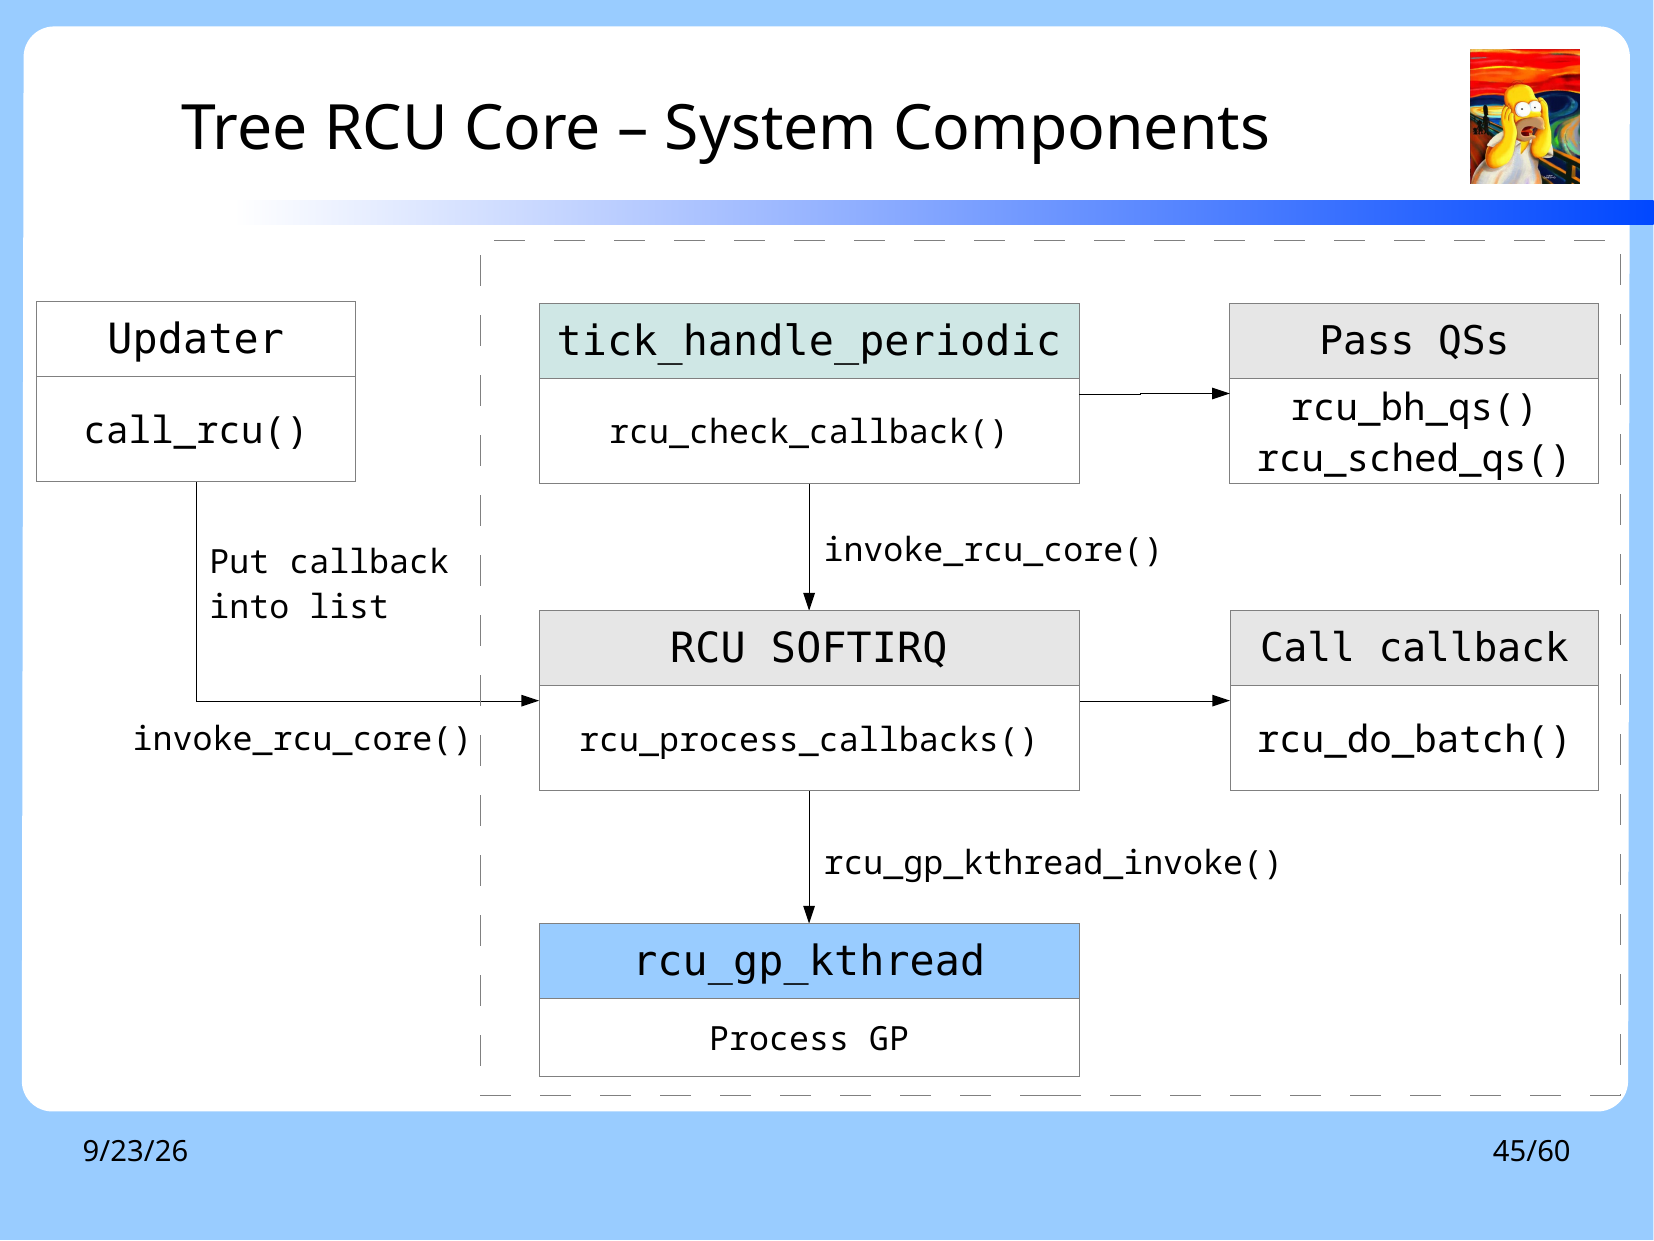

# Tree RCU Core – System Components
Updater
call_rcu()
Pass QSs
rcu_bh_qs()
rcu_sched_qs()
tick_handle_periodic
rcu_check_callback()
invoke_rcu_core()
Put callback
into list
Call callback
rcu_do_batch()
RCU SOFTIRQ
rcu_process_callbacks()
invoke_rcu_core()
rcu_gp_kthread_invoke()
rcu_gp_kthread
Process GP
45